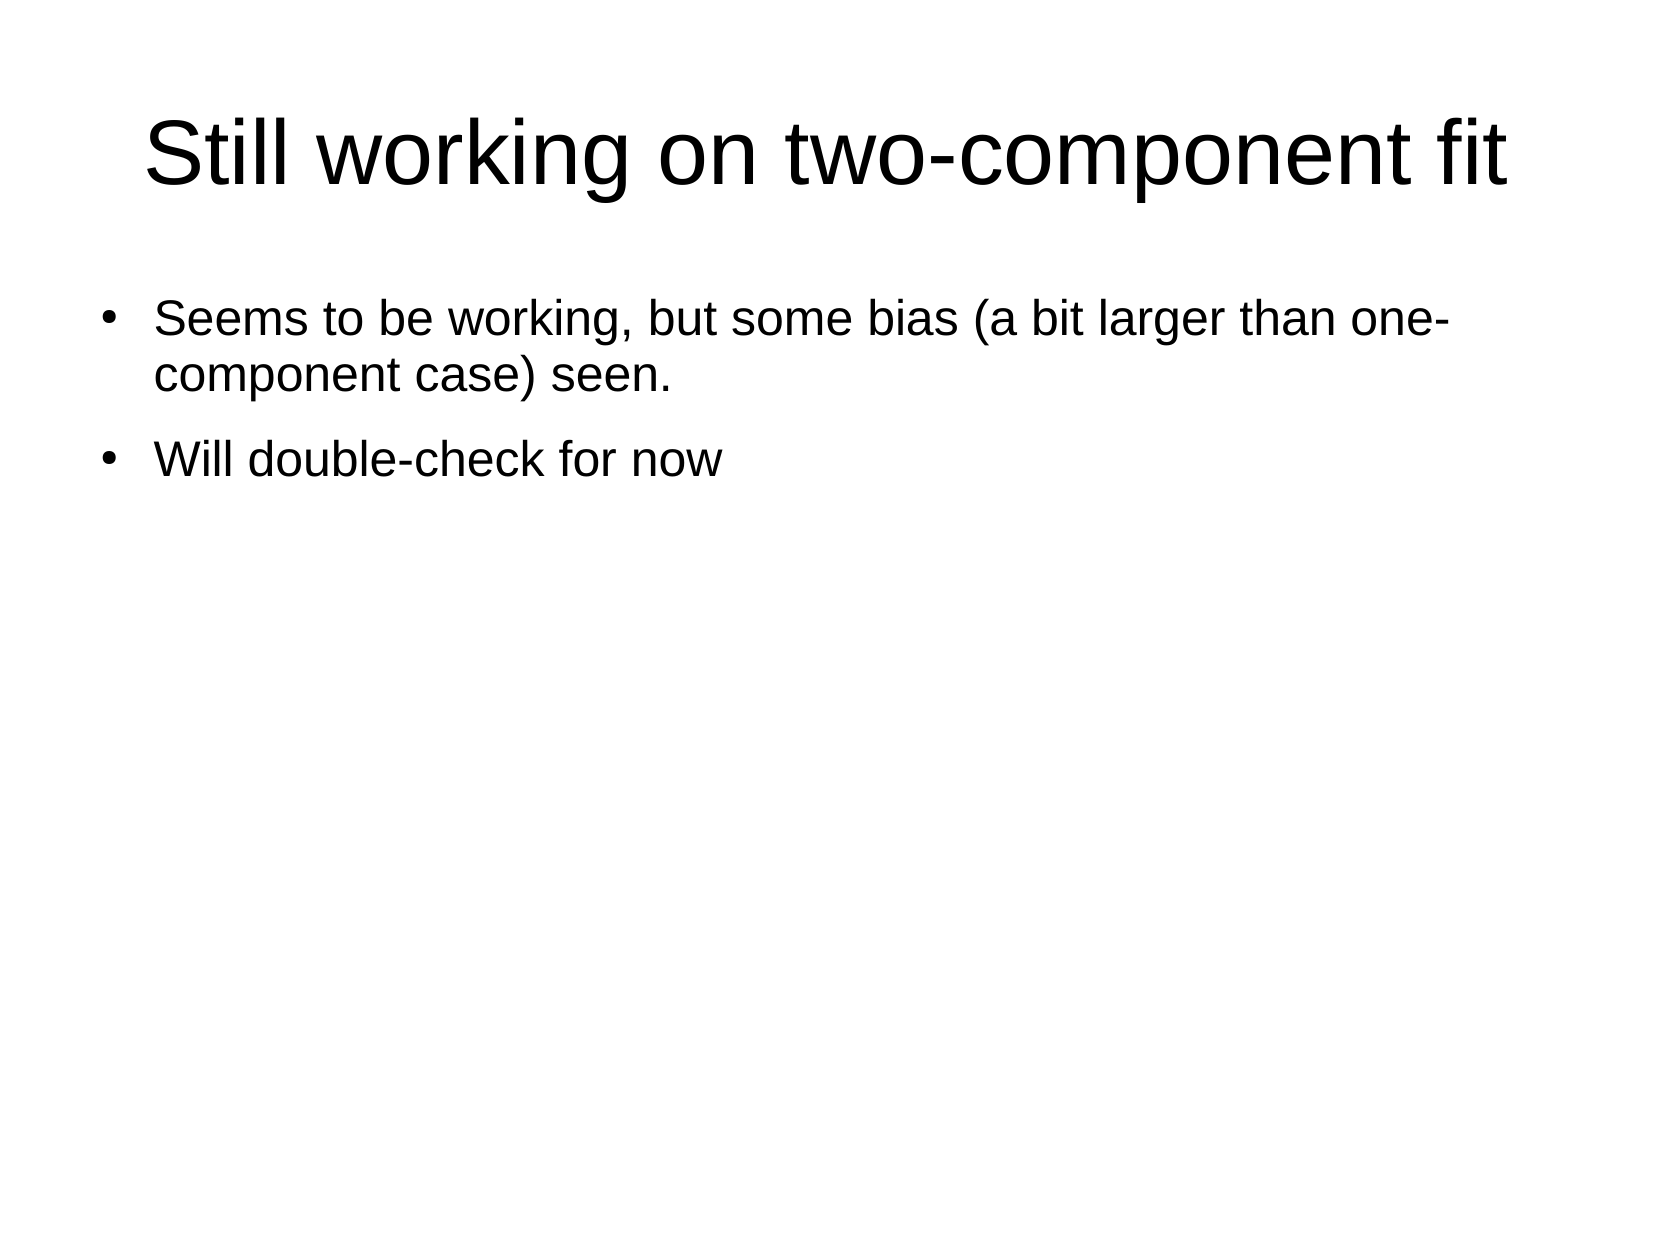

# Still working on two-component fit
Seems to be working, but some bias (a bit larger than one-component case) seen.
Will double-check for now